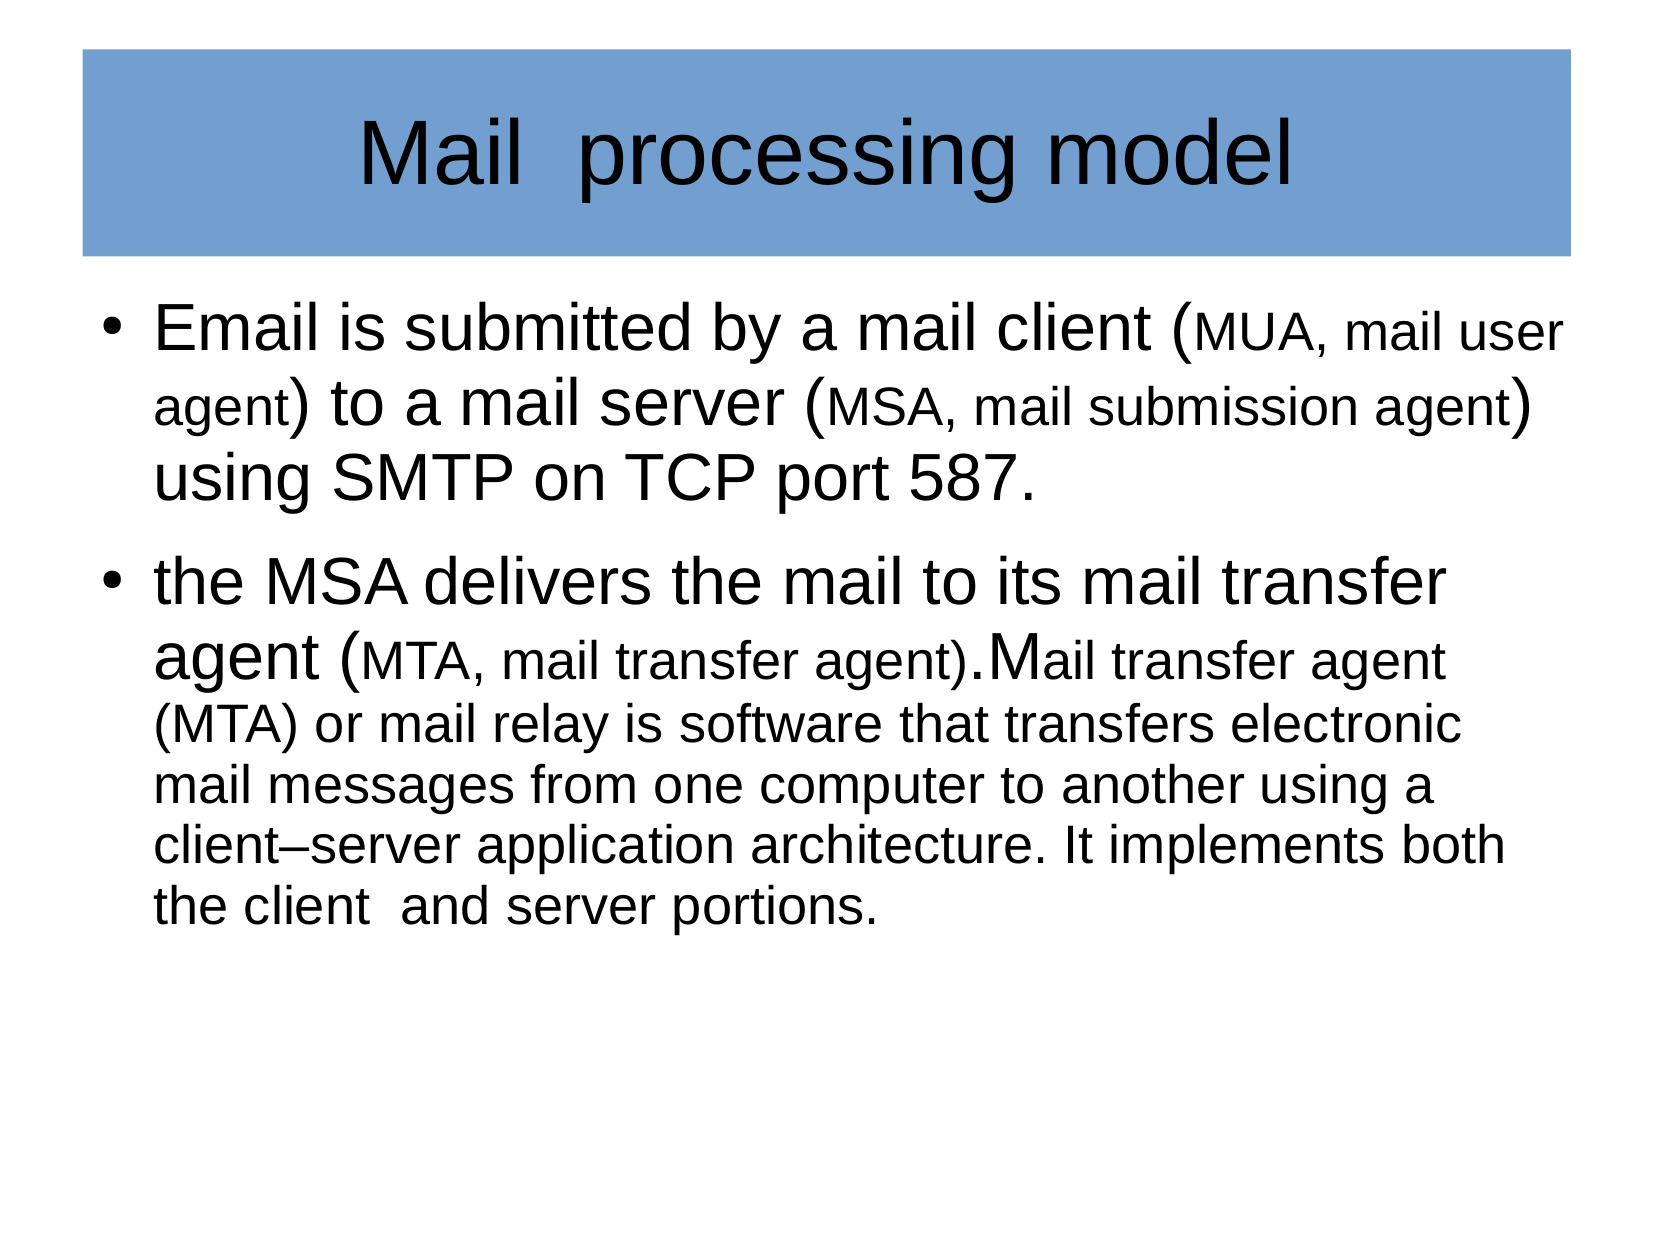

#
Mail processing model
Email is submitted by a mail client (MUA, mail user agent) to a mail server (MSA, mail submission agent) using SMTP on TCP port 587.
the MSA delivers the mail to its mail transfer agent (MTA, mail transfer agent).Mail transfer agent (MTA) or mail relay is software that transfers electronic mail messages from one computer to another using a client–server application architecture. It implements both the client and server portions.